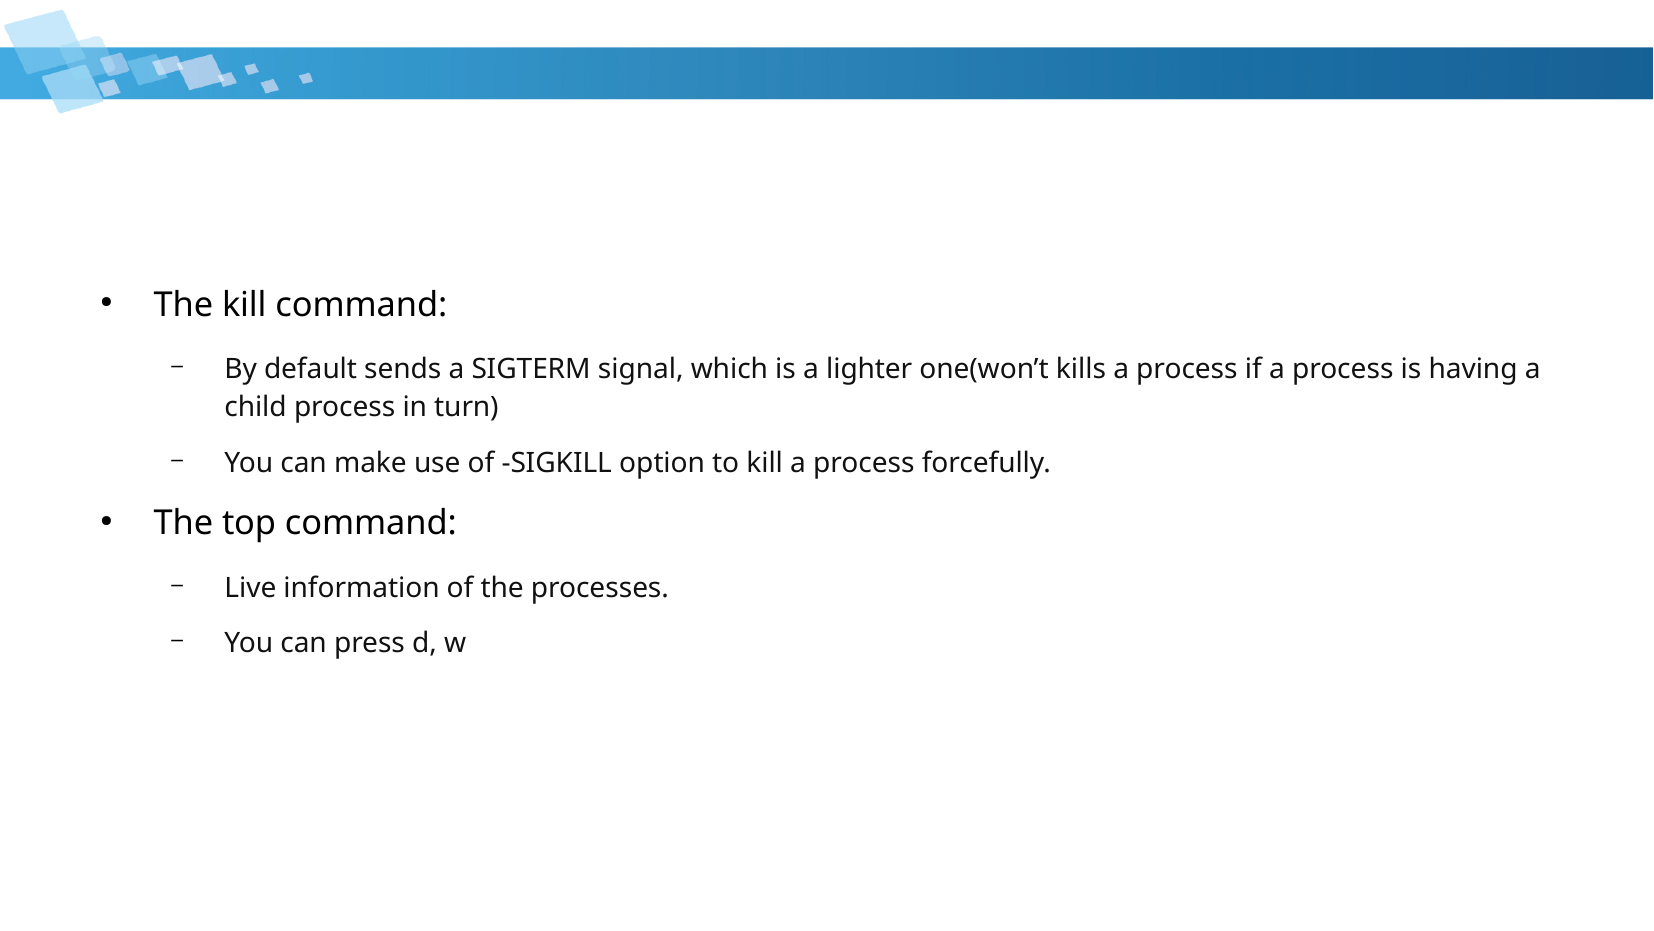

#
The kill command:
By default sends a SIGTERM signal, which is a lighter one(won’t kills a process if a process is having a child process in turn)
You can make use of -SIGKILL option to kill a process forcefully.
The top command:
Live information of the processes.
You can press d, w